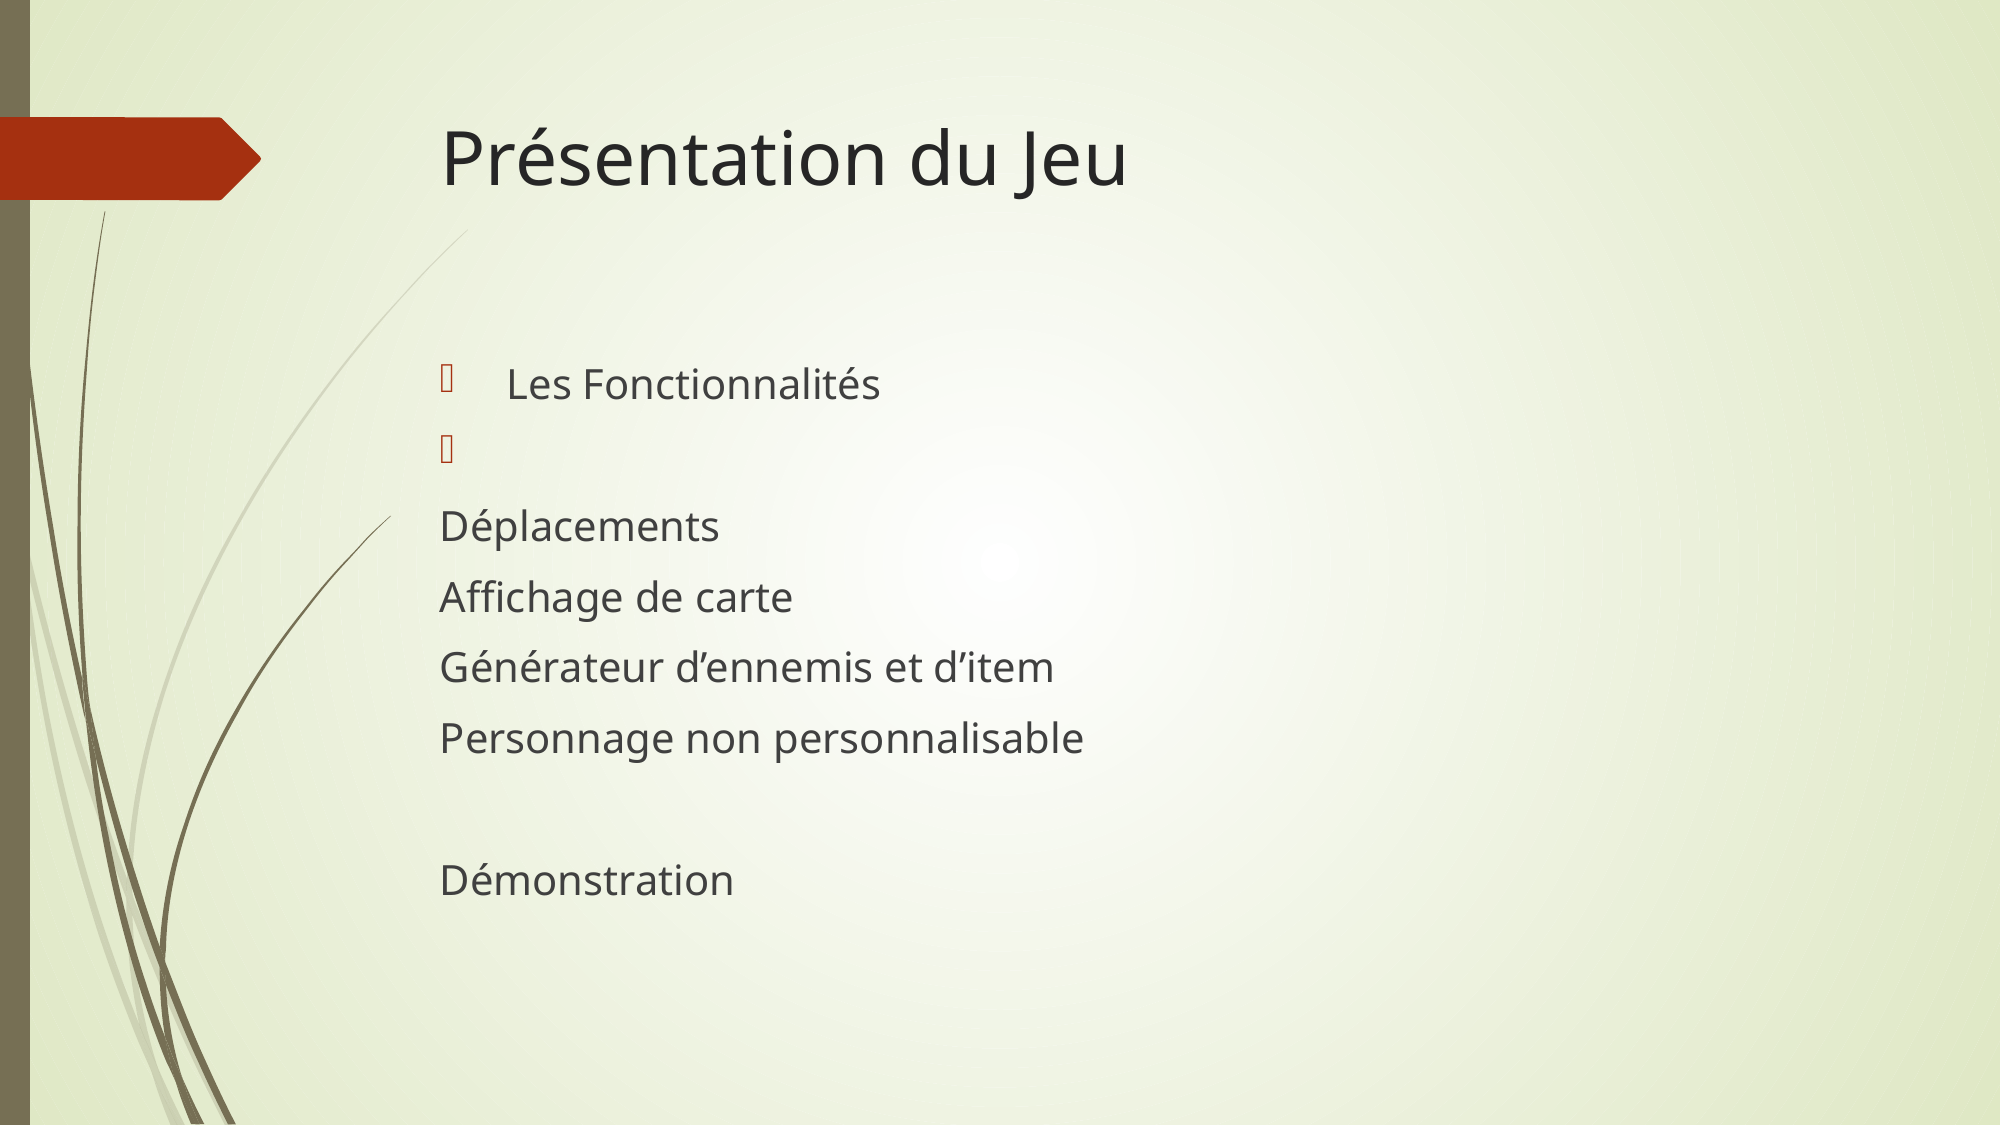

# Présentation du Jeu
 Les Fonctionnalités
Déplacements
Affichage de carte
Générateur d’ennemis et d’item
Personnage non personnalisable
Démonstration